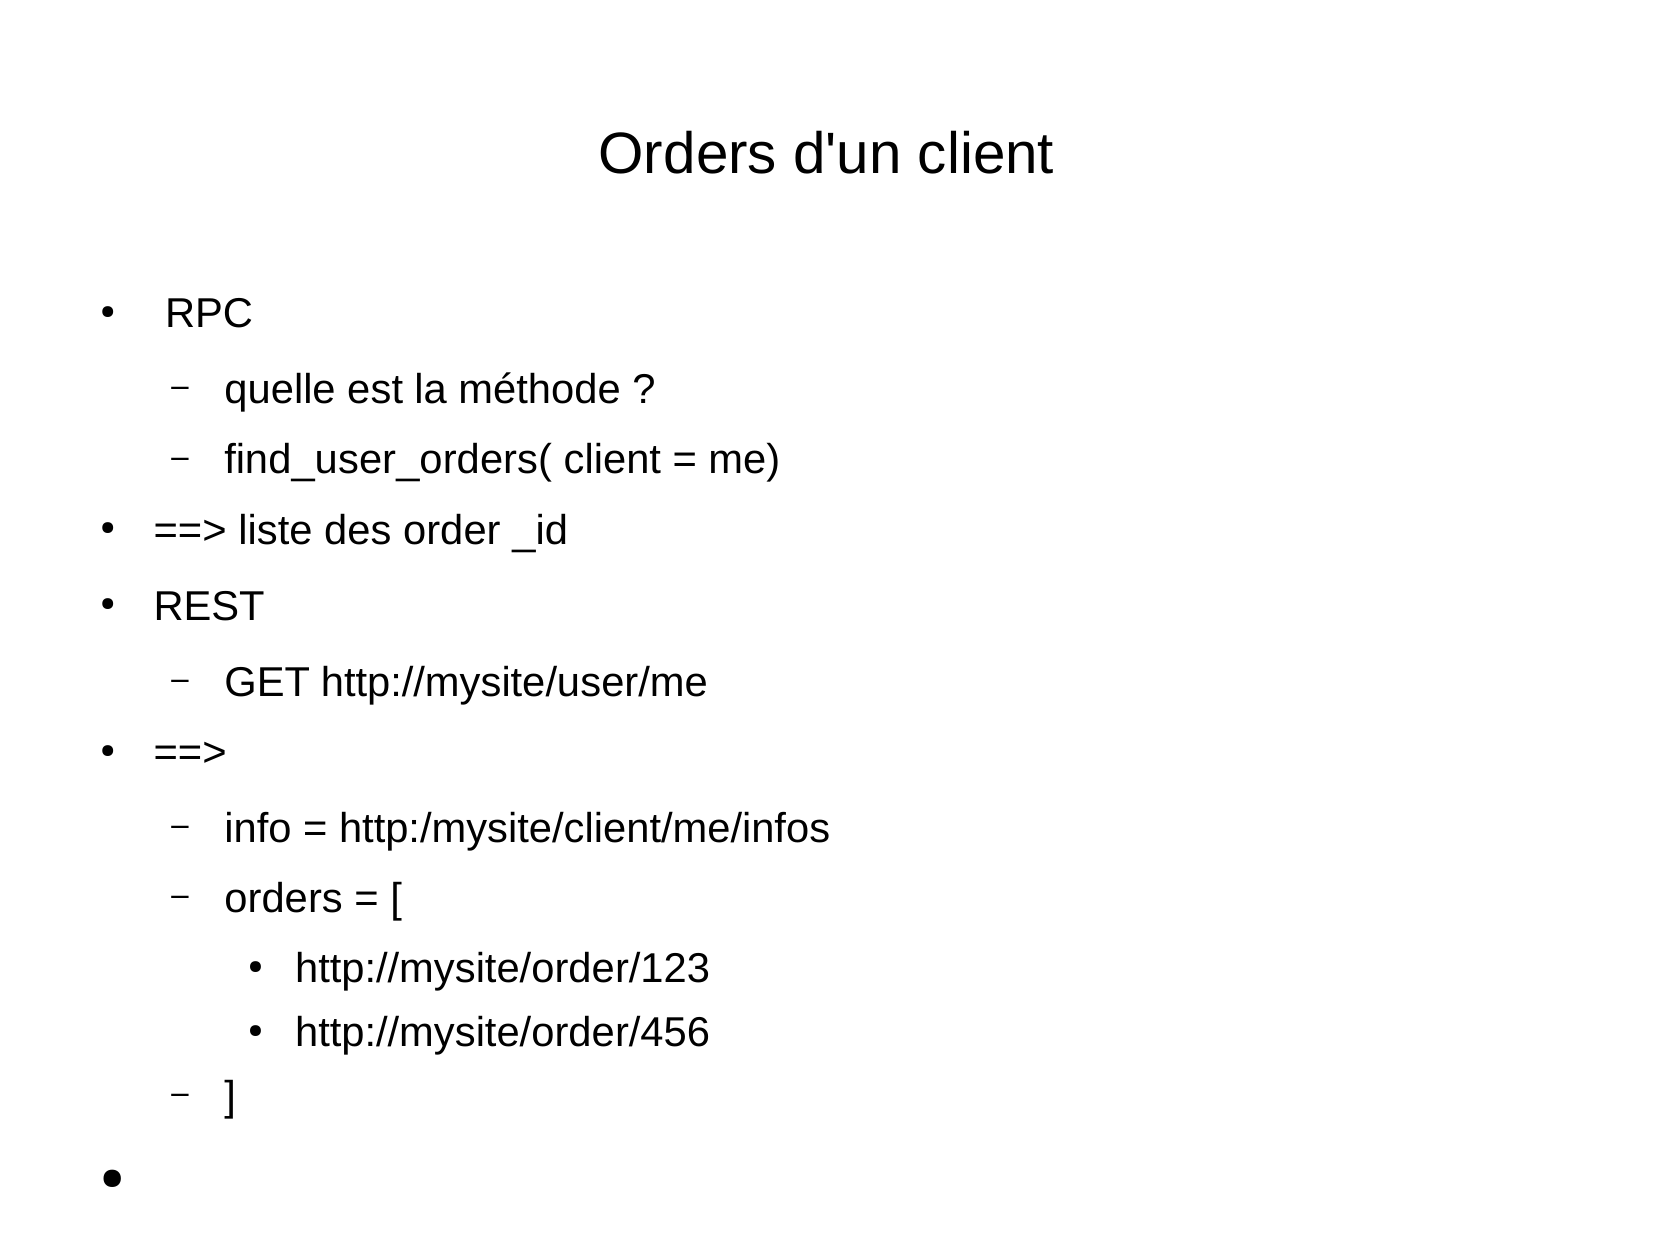

# Orders d'un client
 RPC
quelle est la méthode ?
find_user_orders( client = me)
==> liste des order _id
REST
GET http://mysite/user/me
==>
info = http:/mysite/client/me/infos
orders = [
http://mysite/order/123
http://mysite/order/456
]